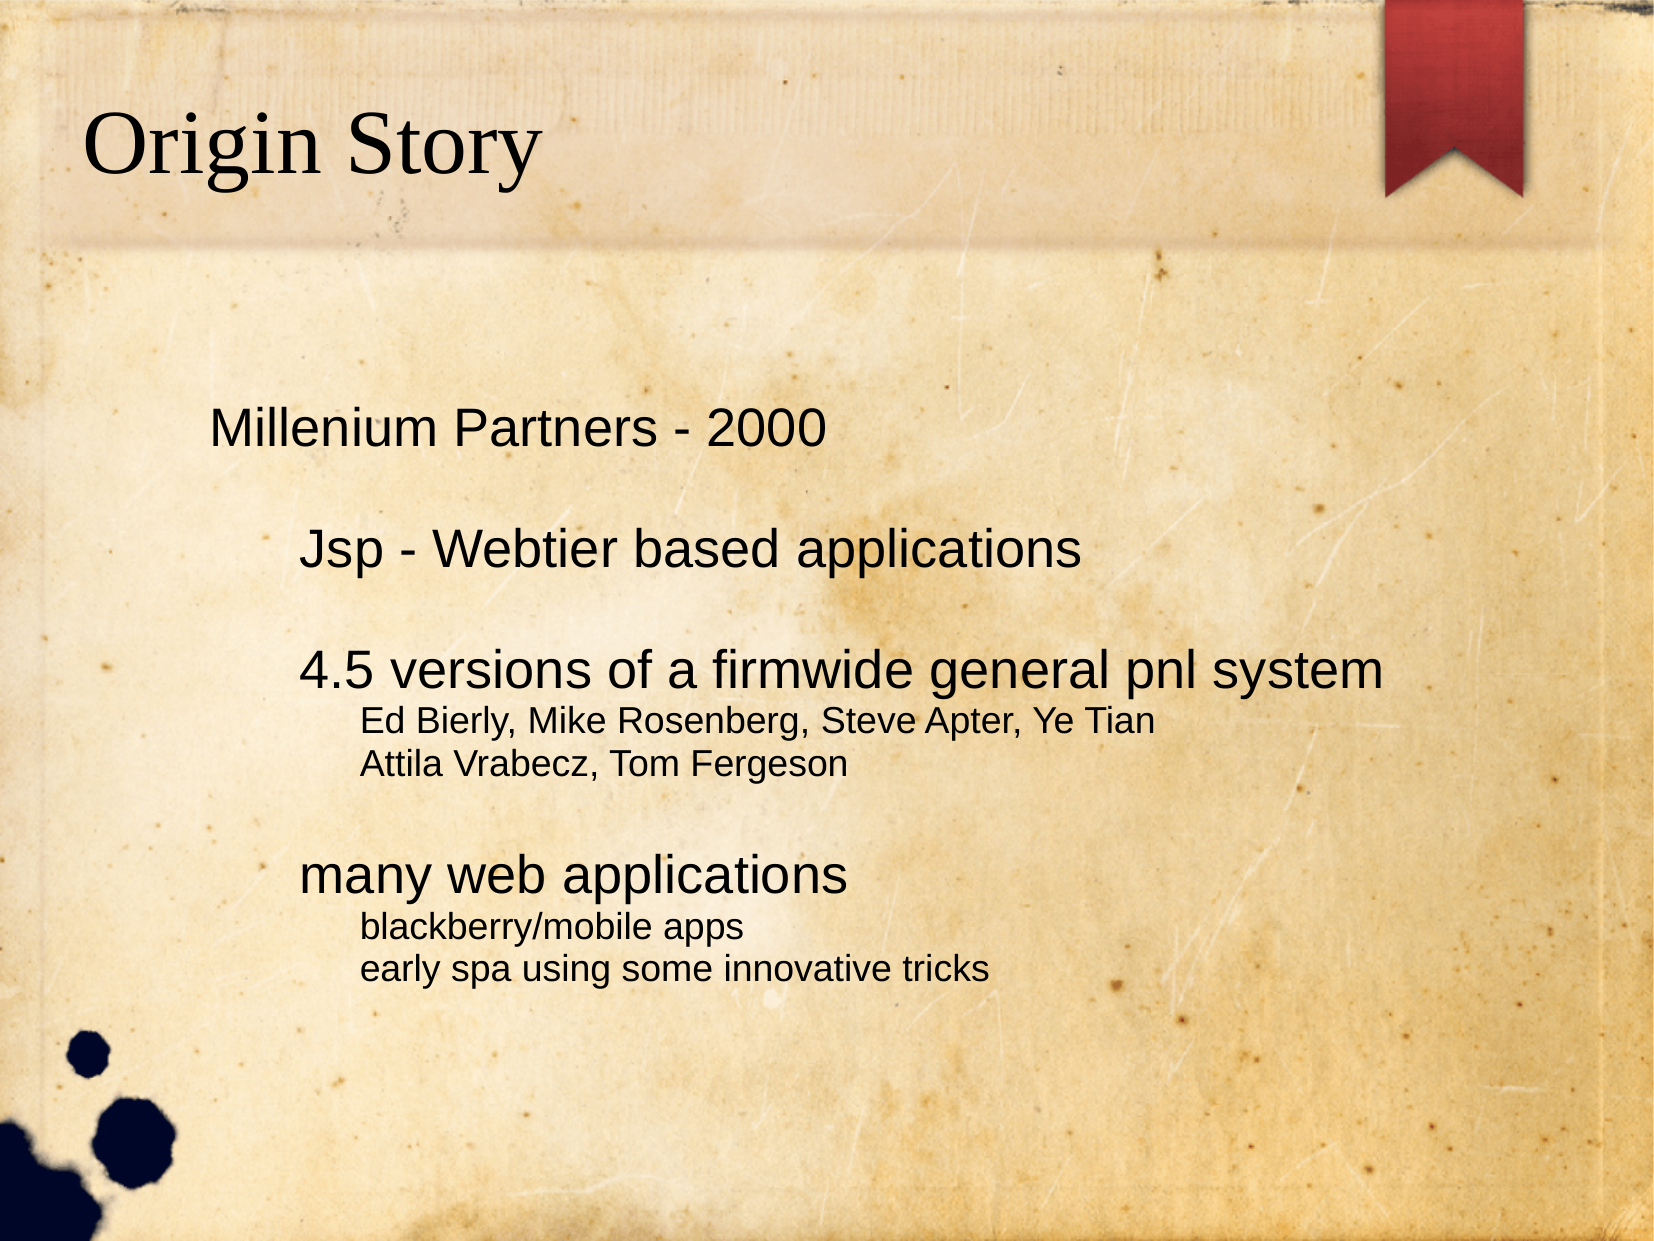

# Origin Story
Millenium Partners - 2000
 Jsp - Webtier based applications
	 4.5 versions of a firmwide general pnl system
		Ed Bierly, Mike Rosenberg, Steve Apter, Ye Tian
 	Attila Vrabecz, Tom Fergeson
	 many web applications
		blackberry/mobile apps
		early spa using some innovative tricks